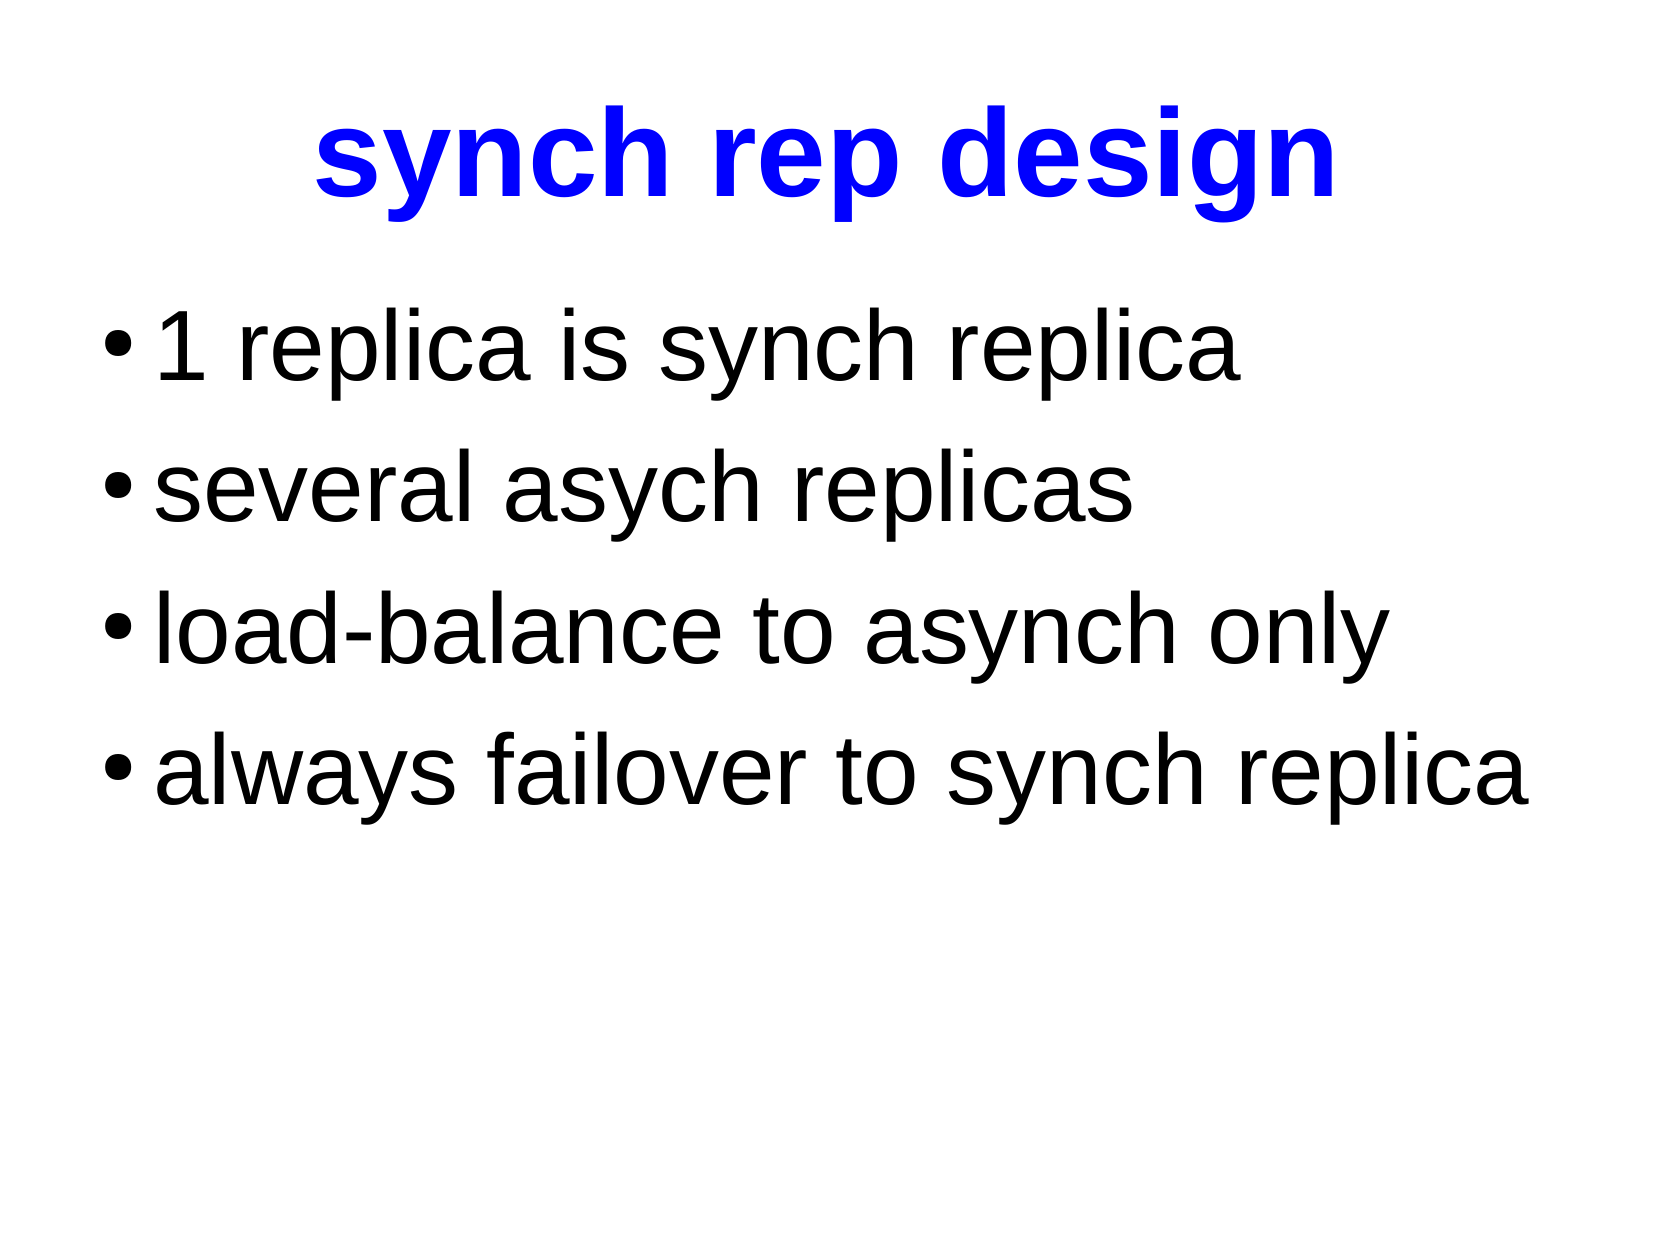

# synch rep design
1 replica is synch replica
several asych replicas
load-balance to asynch only
always failover to synch replica